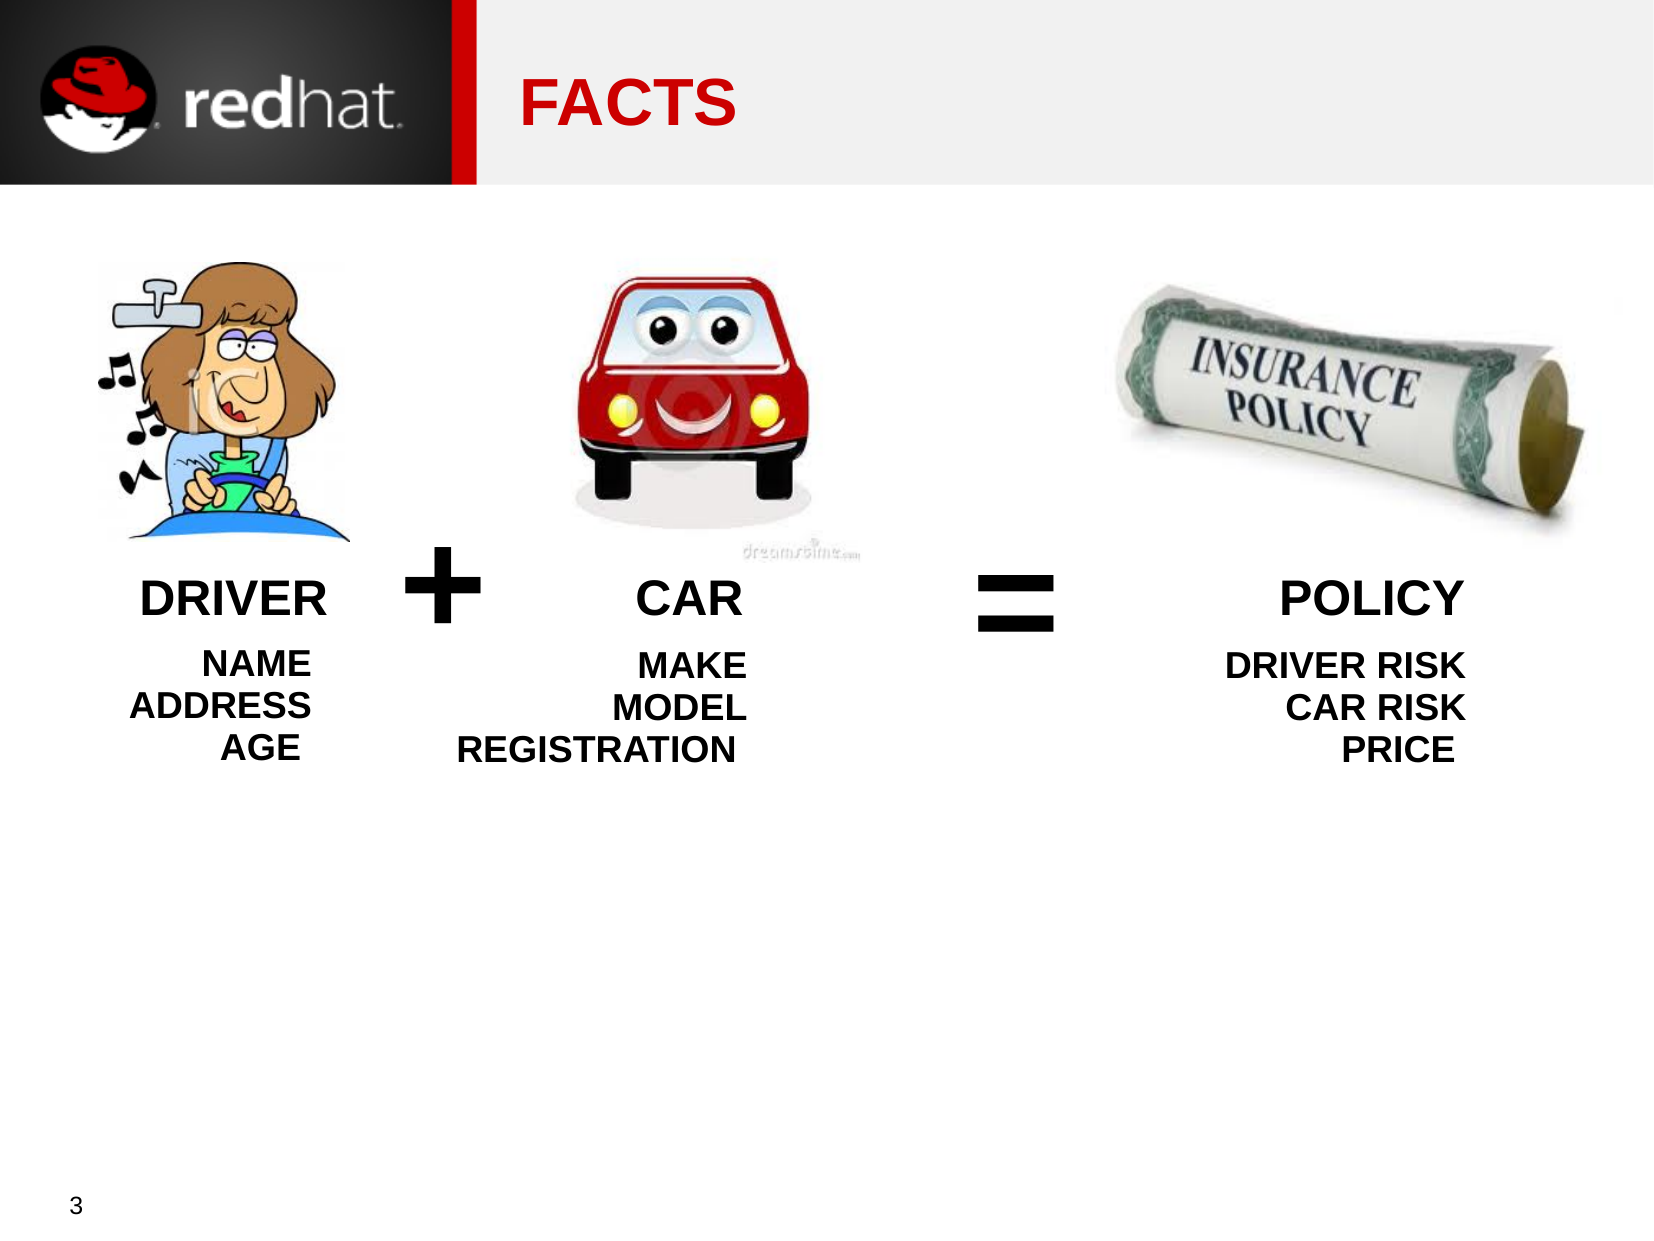

# FACTS
+
=
DRIVER
CAR
POLICY
NAME
ADDRESS
AGE
MAKE
MODEL
REGISTRATION
DRIVER RISK
CAR RISK
PRICE